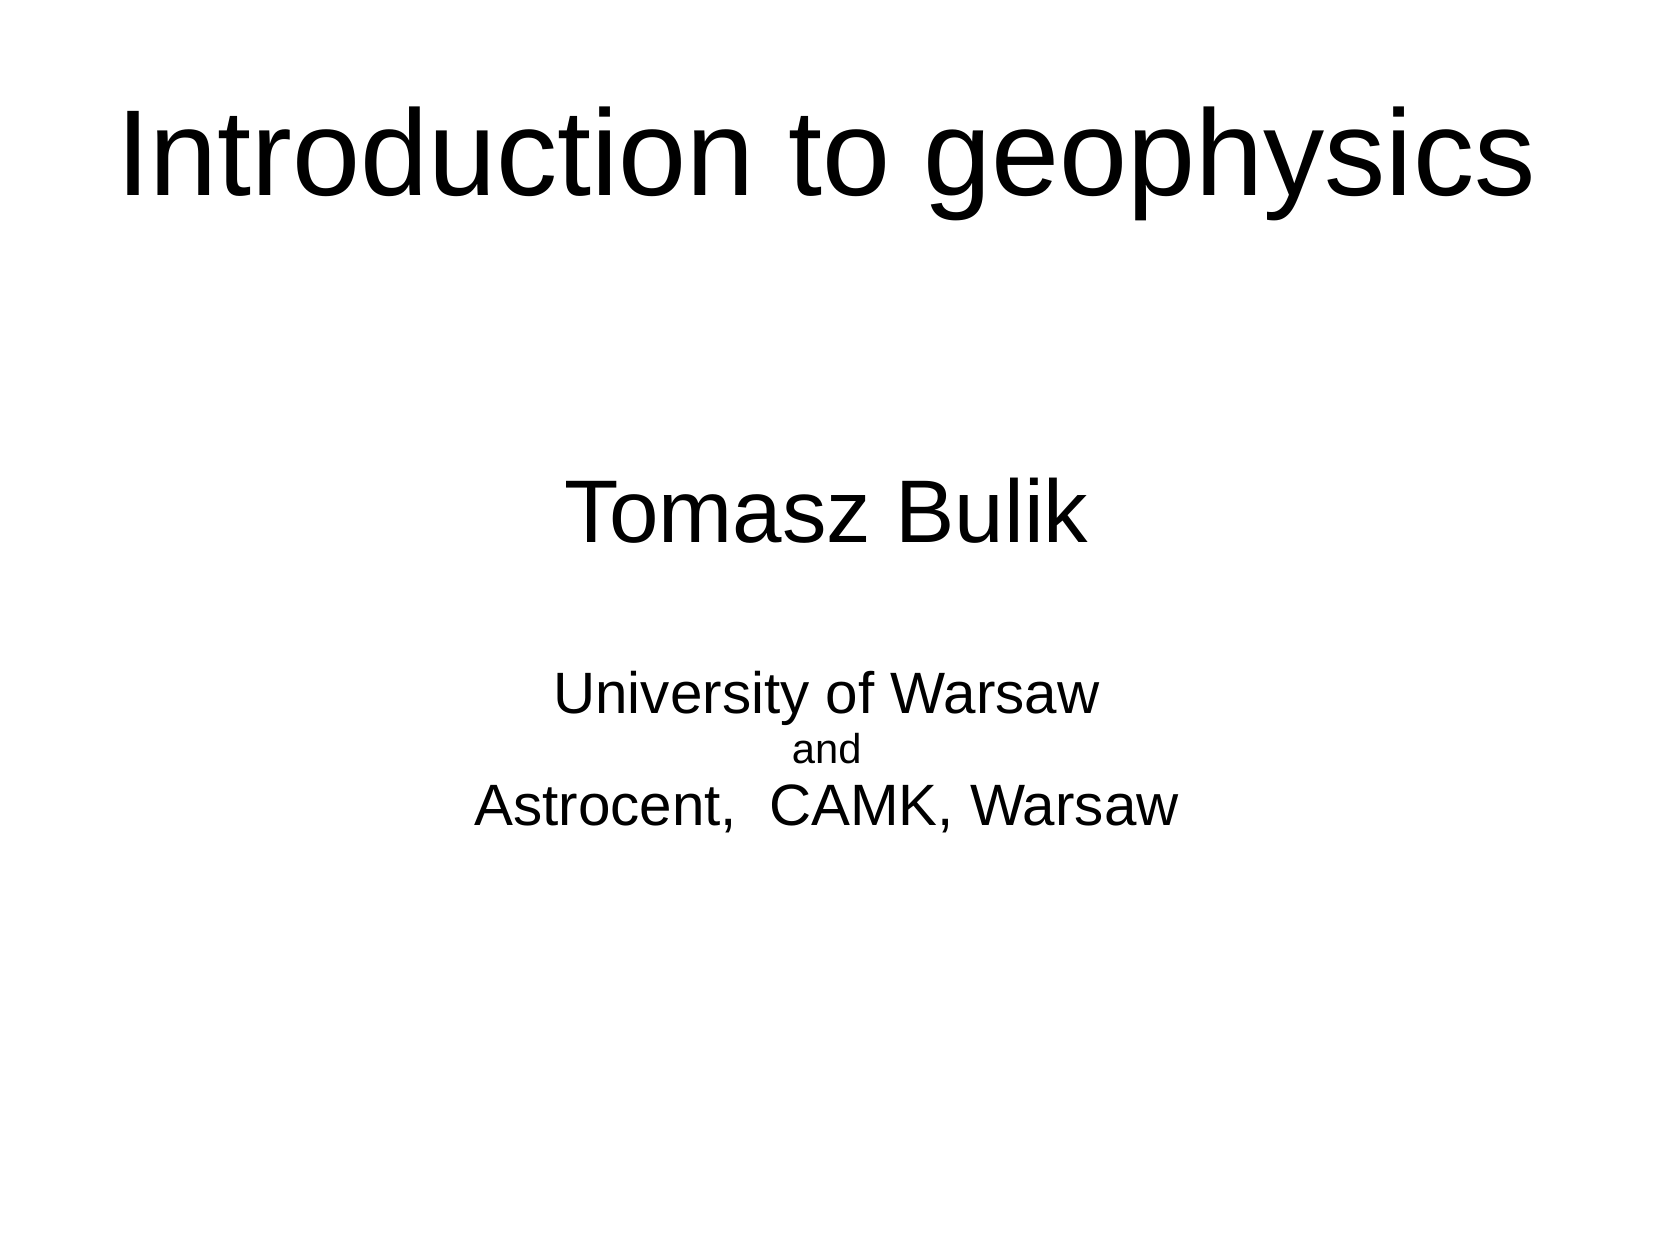

# Introduction to geophysics
Tomasz Bulik
University of Warsaw
and
Astrocent, CAMK, Warsaw